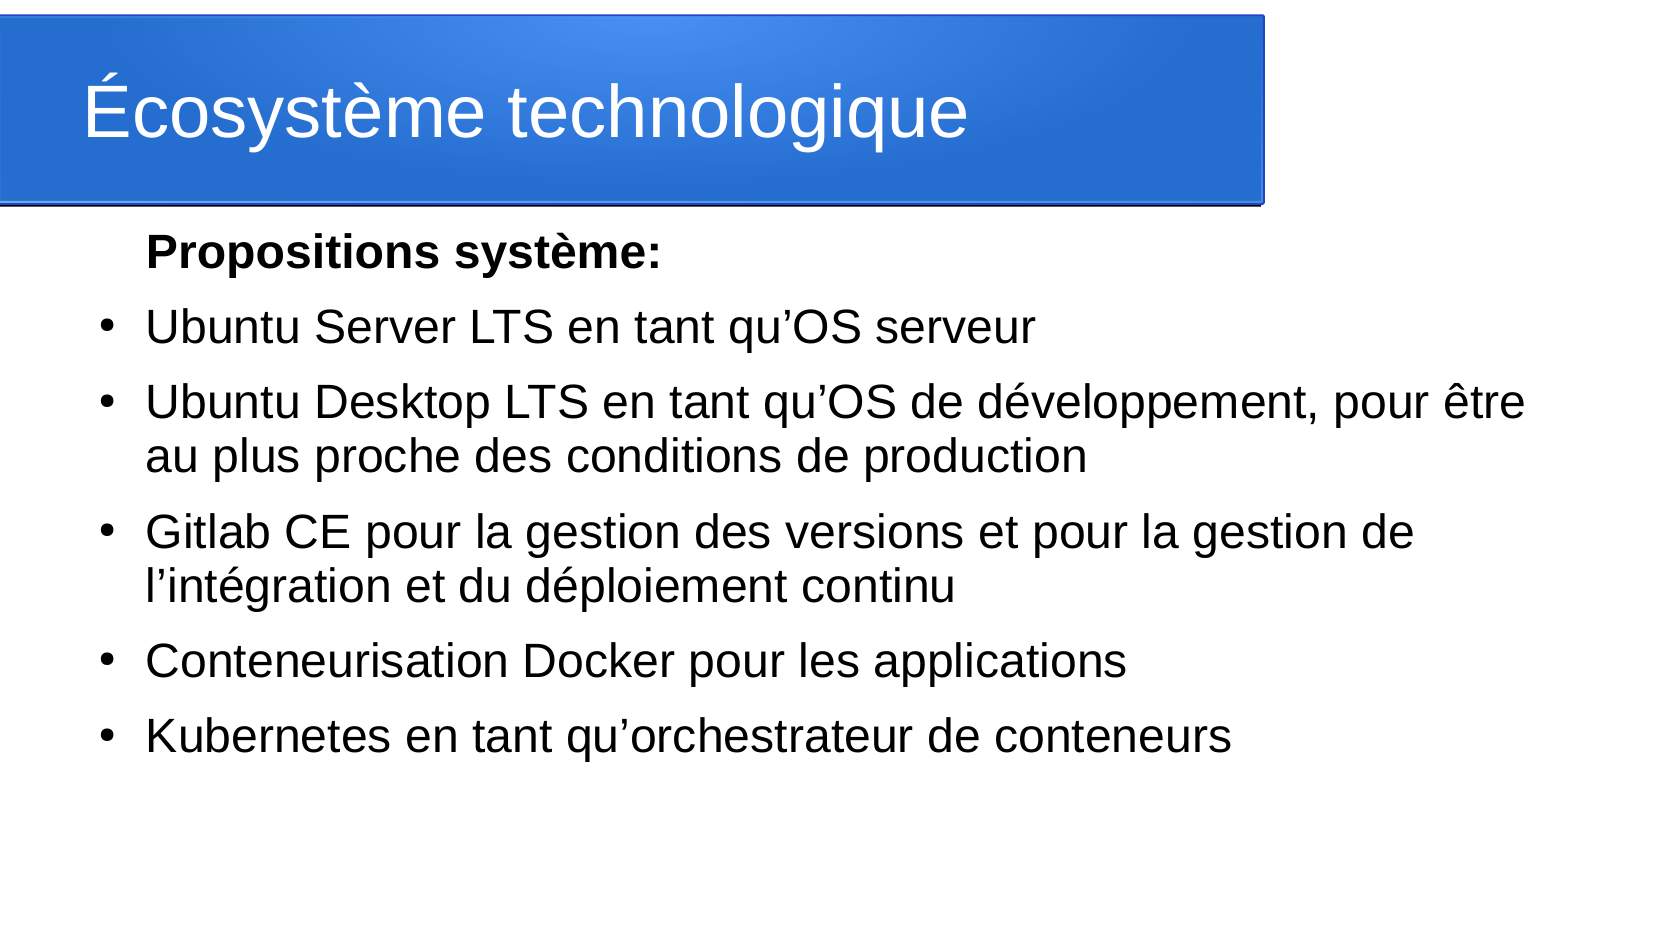

# Écosystème technologique
Propositions système:
Ubuntu Server LTS en tant qu’OS serveur
Ubuntu Desktop LTS en tant qu’OS de développement, pour être au plus proche des conditions de production
Gitlab CE pour la gestion des versions et pour la gestion de l’intégration et du déploiement continu
Conteneurisation Docker pour les applications
Kubernetes en tant qu’orchestrateur de conteneurs